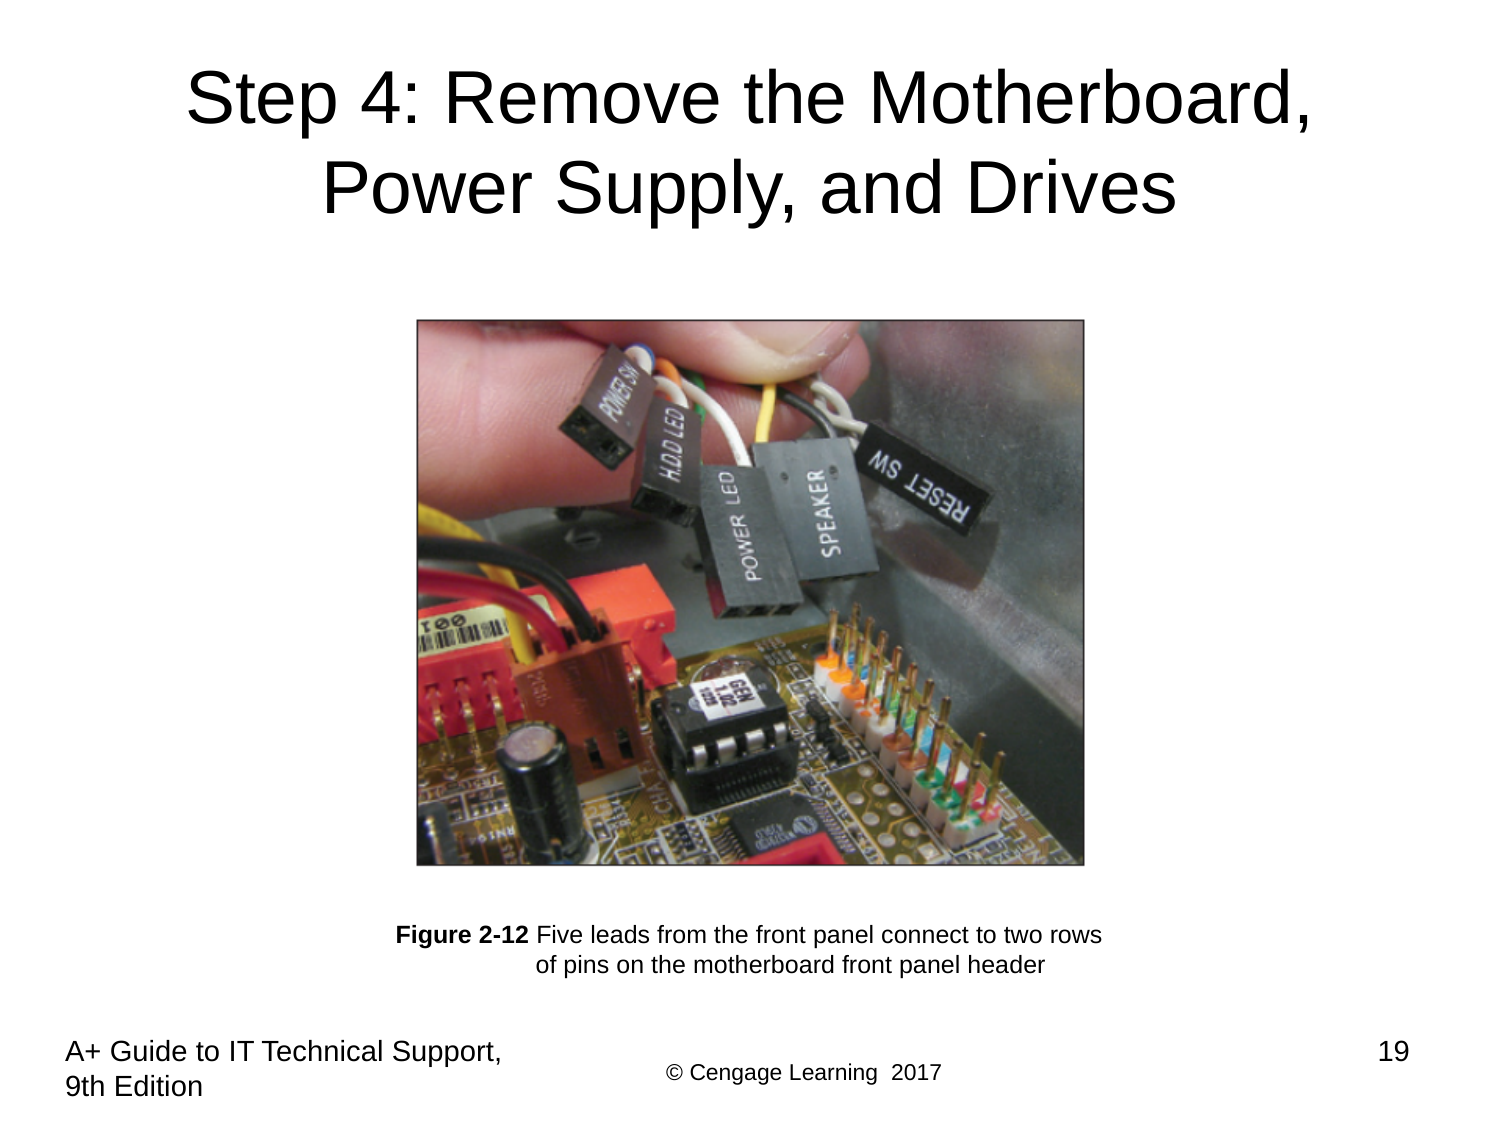

# Step 4: Remove the Motherboard, Power Supply, and Drives
Figure 2-12 Five leads from the front panel connect to two rows
 of pins on the motherboard front panel header
A+ Guide to IT Technical Support, 9th Edition